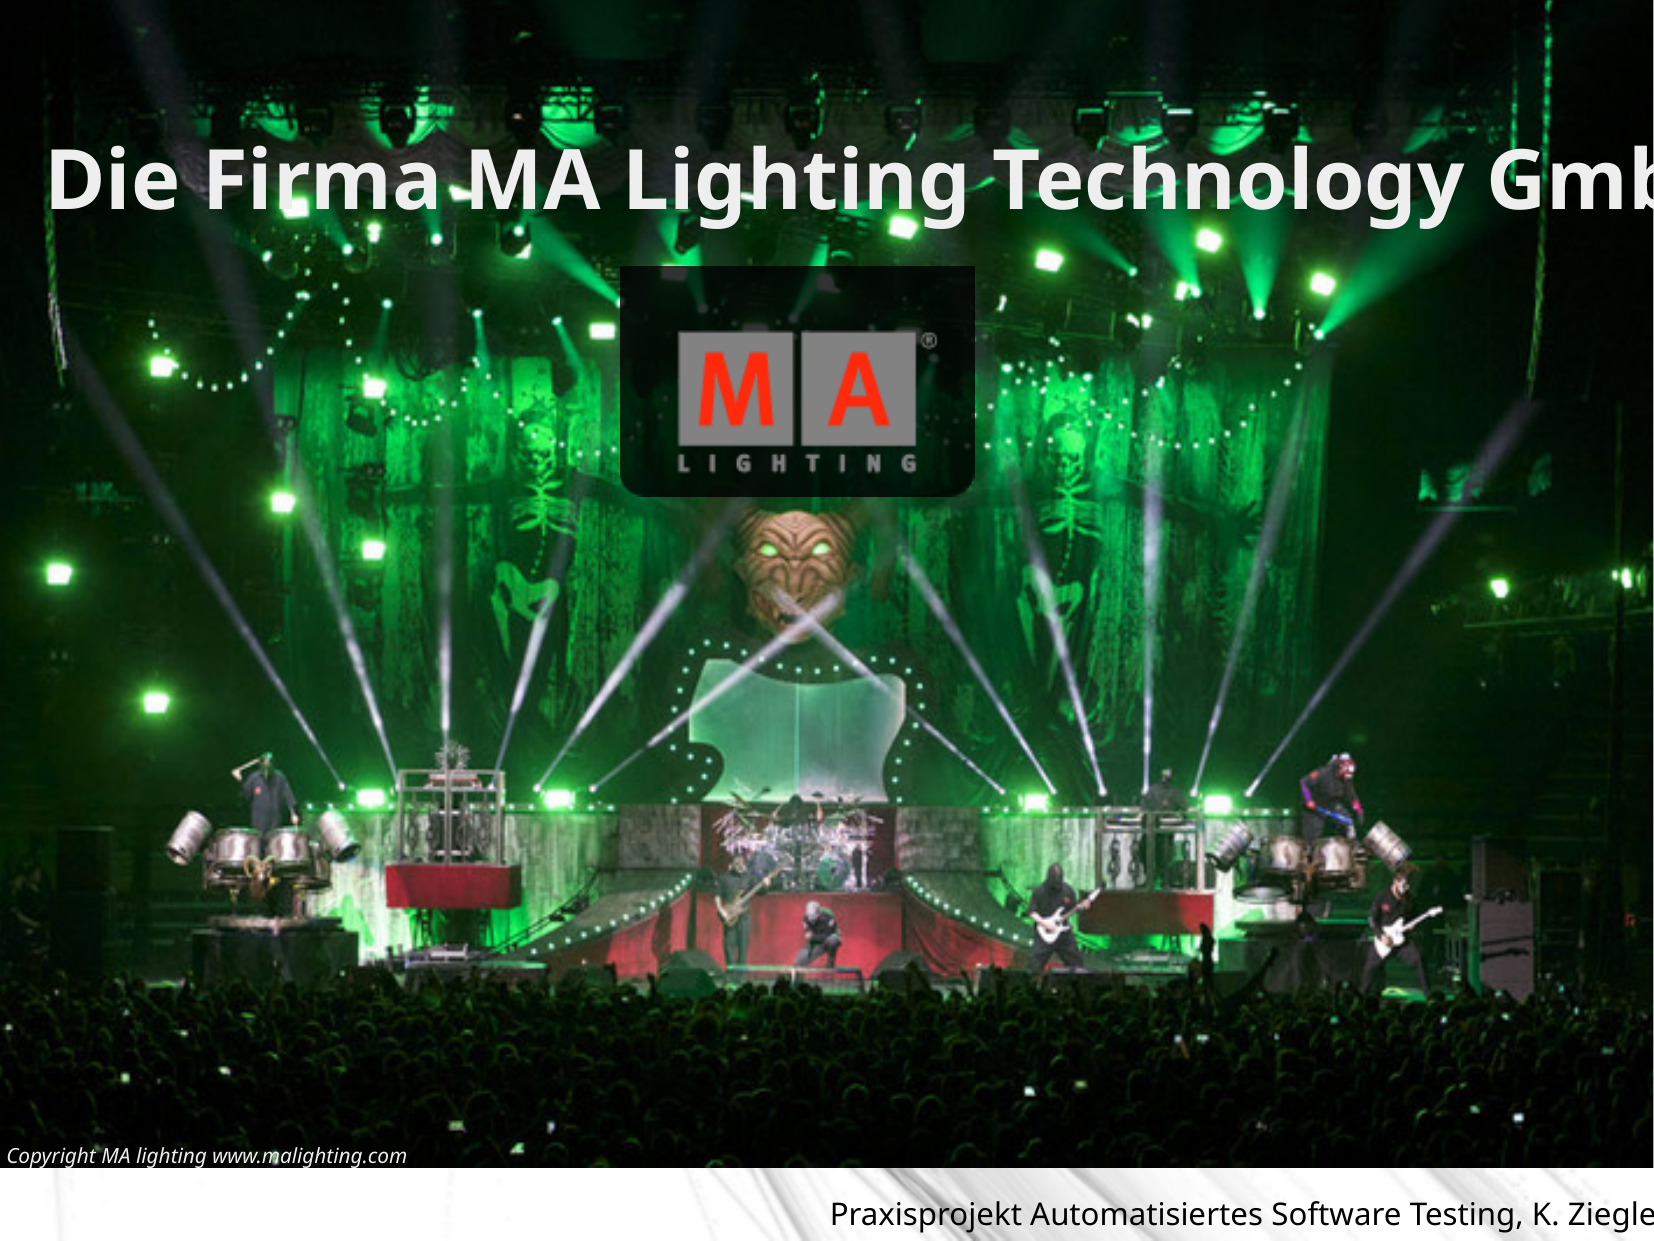

#
Die Firma MA Lighting Technology GmbH
Copyright MA lighting www.malighting.com
Praxisprojekt Automatisiertes Software Testing, K. Ziegler